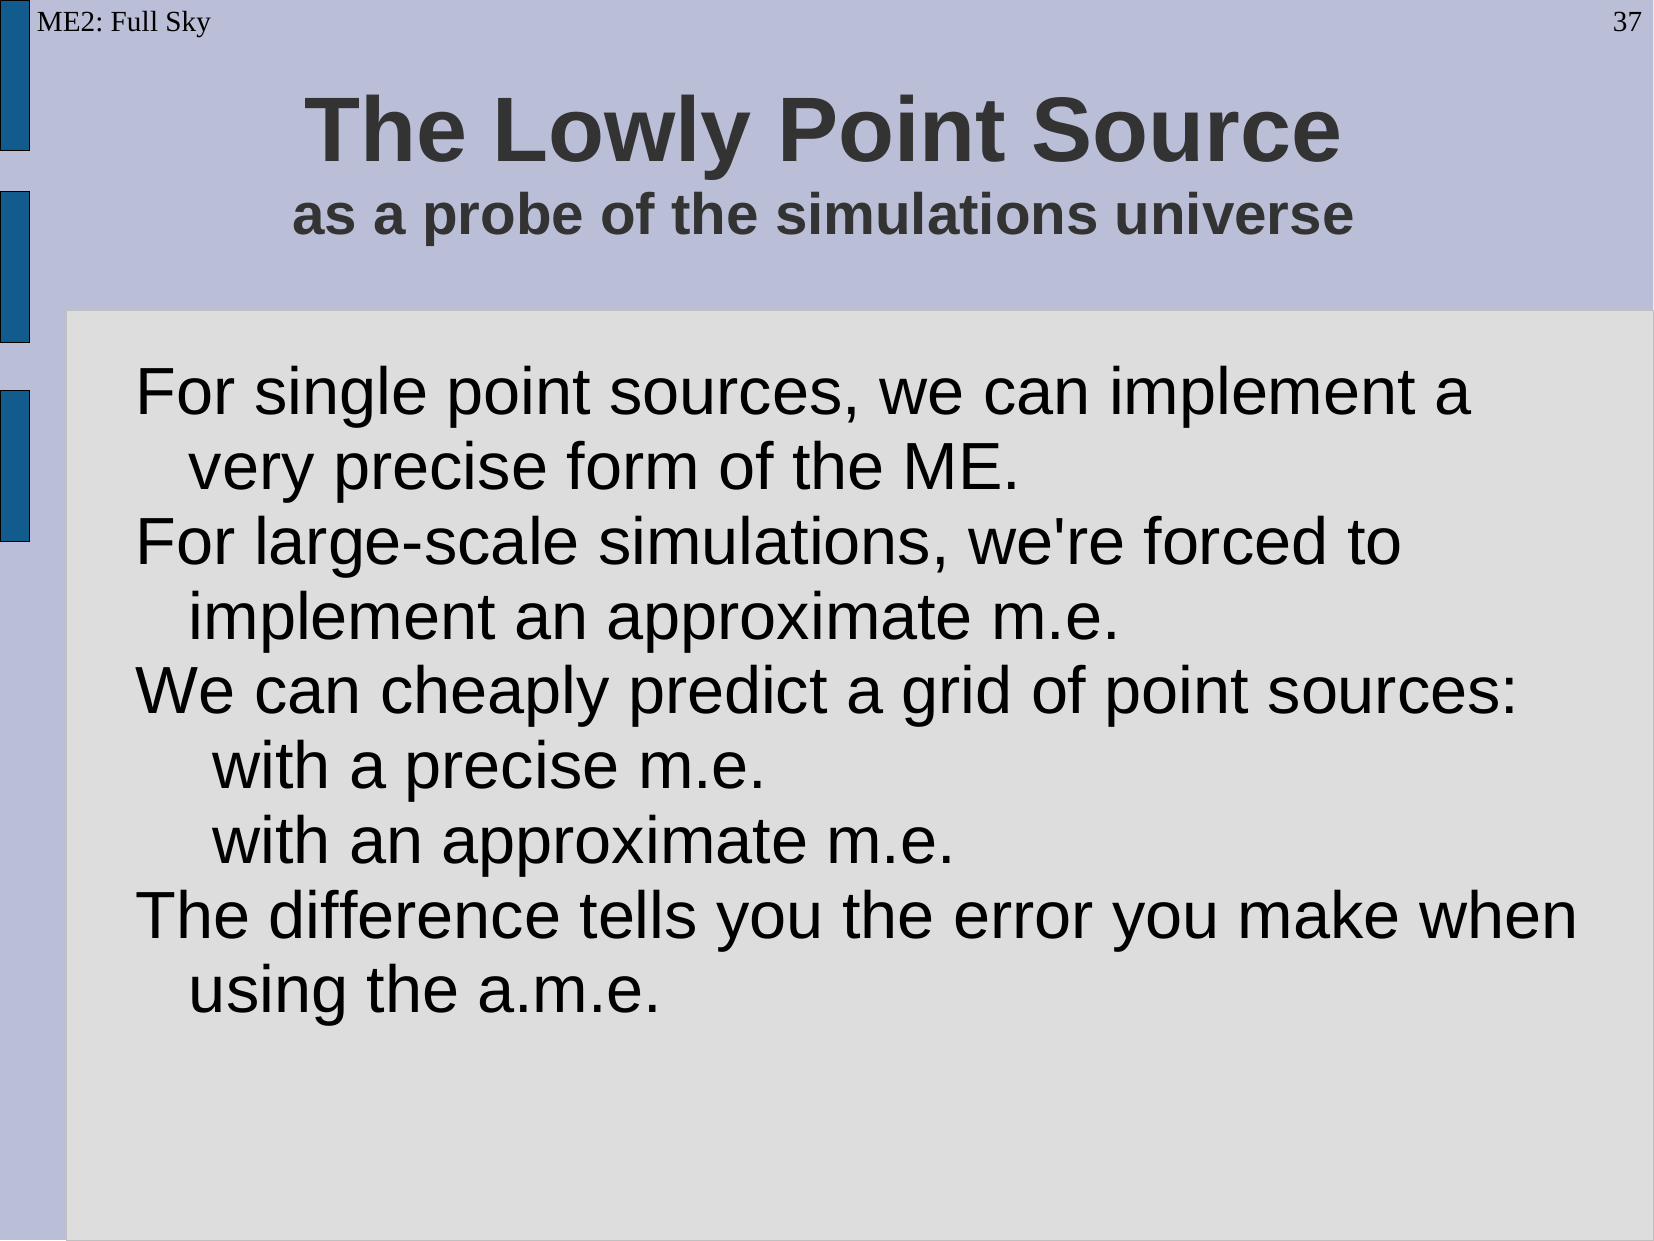

ME2: Full Sky
37
# The Lowly Point Source as a probe of the simulations universe
For single point sources, we can implement a very precise form of the ME.
For large-scale simulations, we're forced to implement an approximate m.e.
We can cheaply predict a grid of point sources:
with a precise m.e.
with an approximate m.e.
The difference tells you the error you make when using the a.m.e.